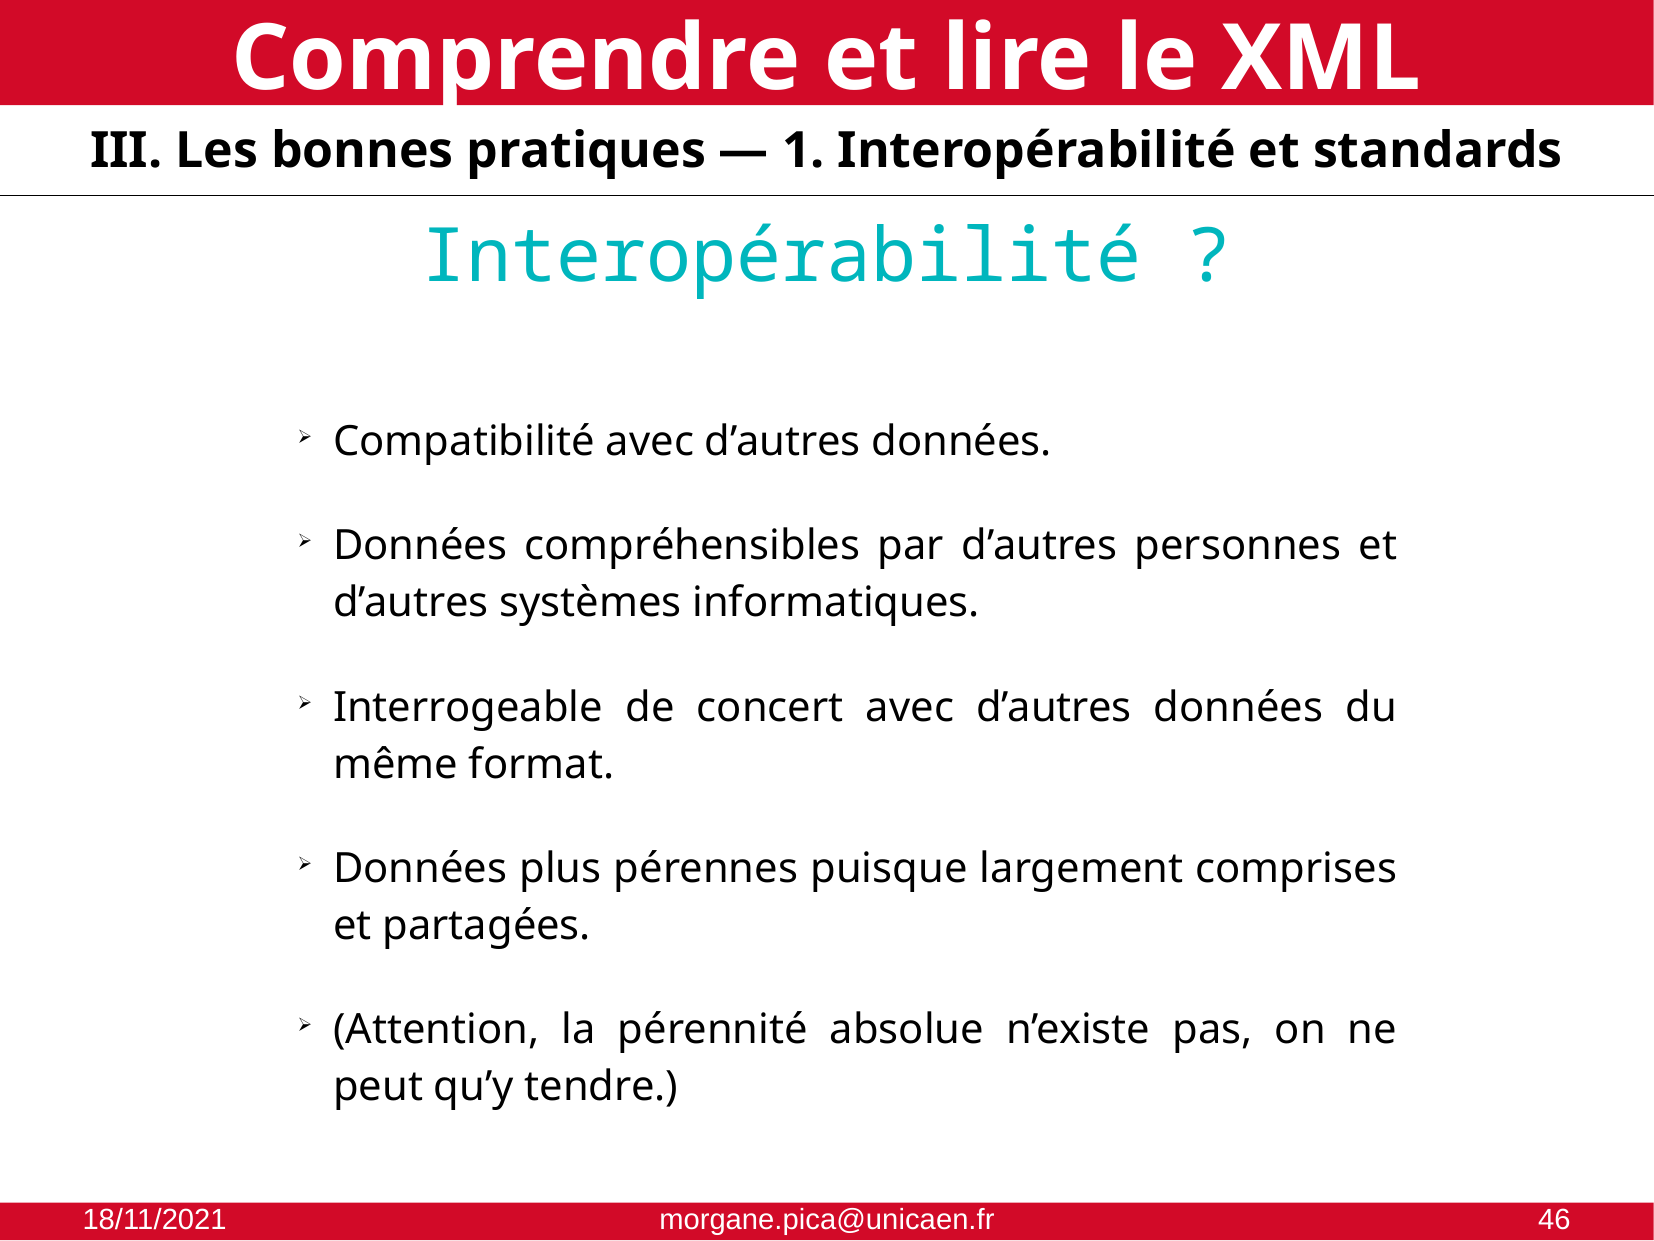

# Comprendre et lire le XML
III. Les bonnes pratiques — 1. Interopérabilité et standards
Interopérabilité ?
Compatibilité avec d’autres données.
Données compréhensibles par d’autres personnes et d’autres systèmes informatiques.
Interrogeable de concert avec d’autres données du même format.
Données plus pérennes puisque largement comprises et partagées.
(Attention, la pérennité absolue n’existe pas, on ne peut qu’y tendre.)
18/11/2021
morgane.pica@unicaen.fr
46